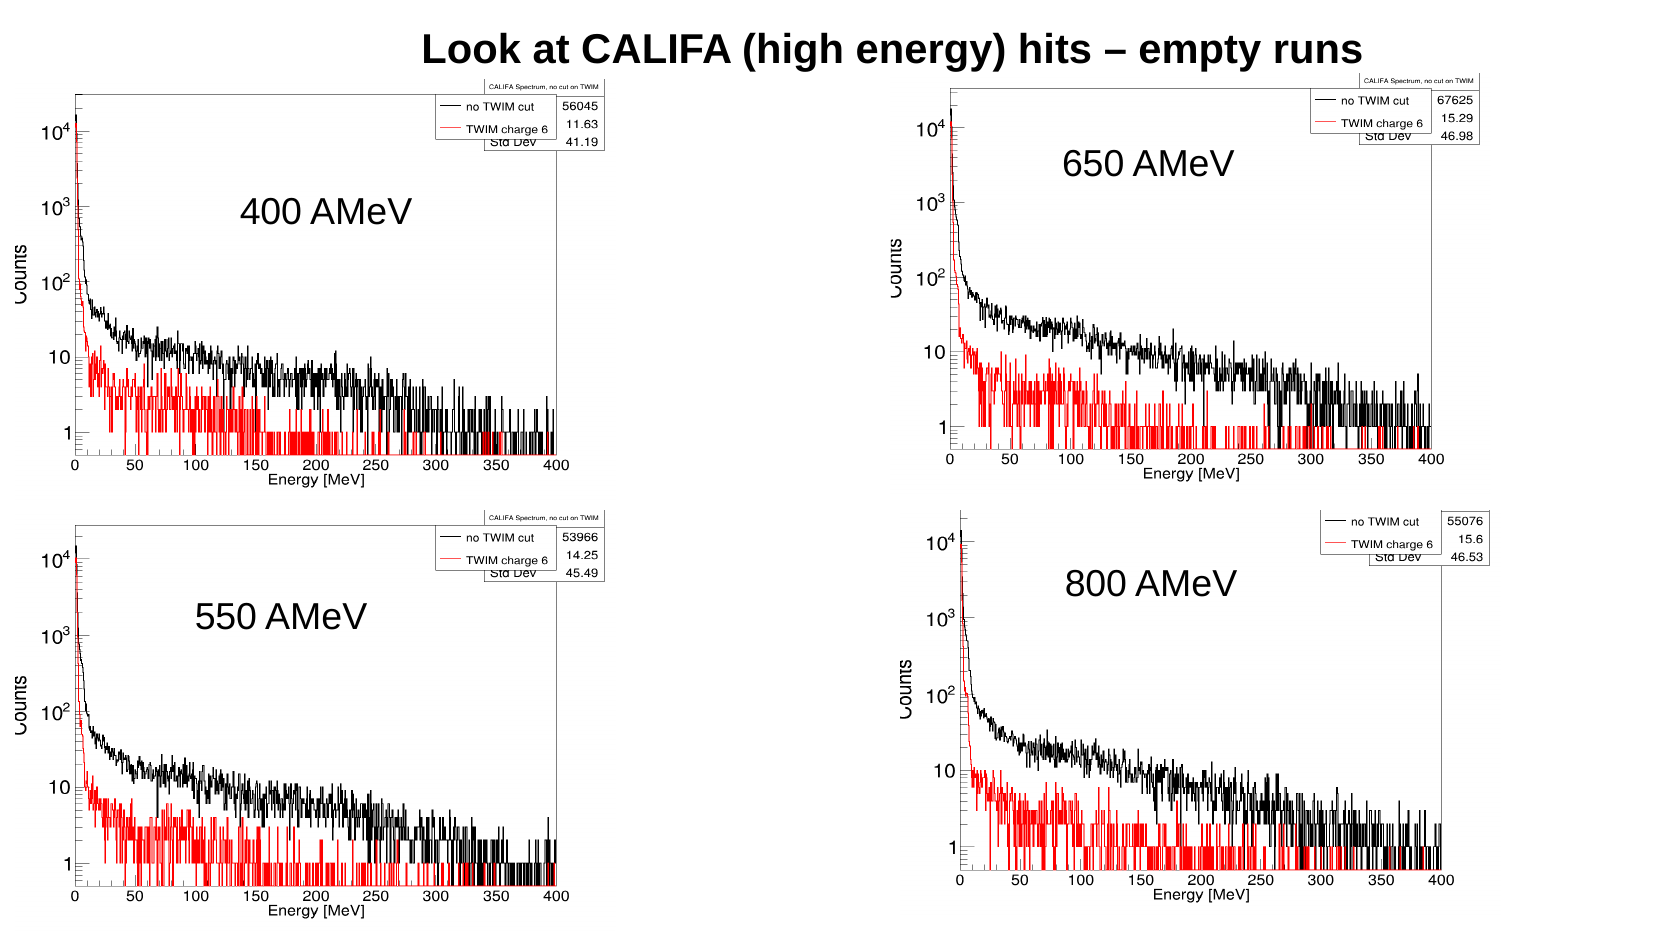

Look at CALIFA (high energy) hits – empty runs
650 AMeV
400 AMeV
800 AMeV
550 AMeV